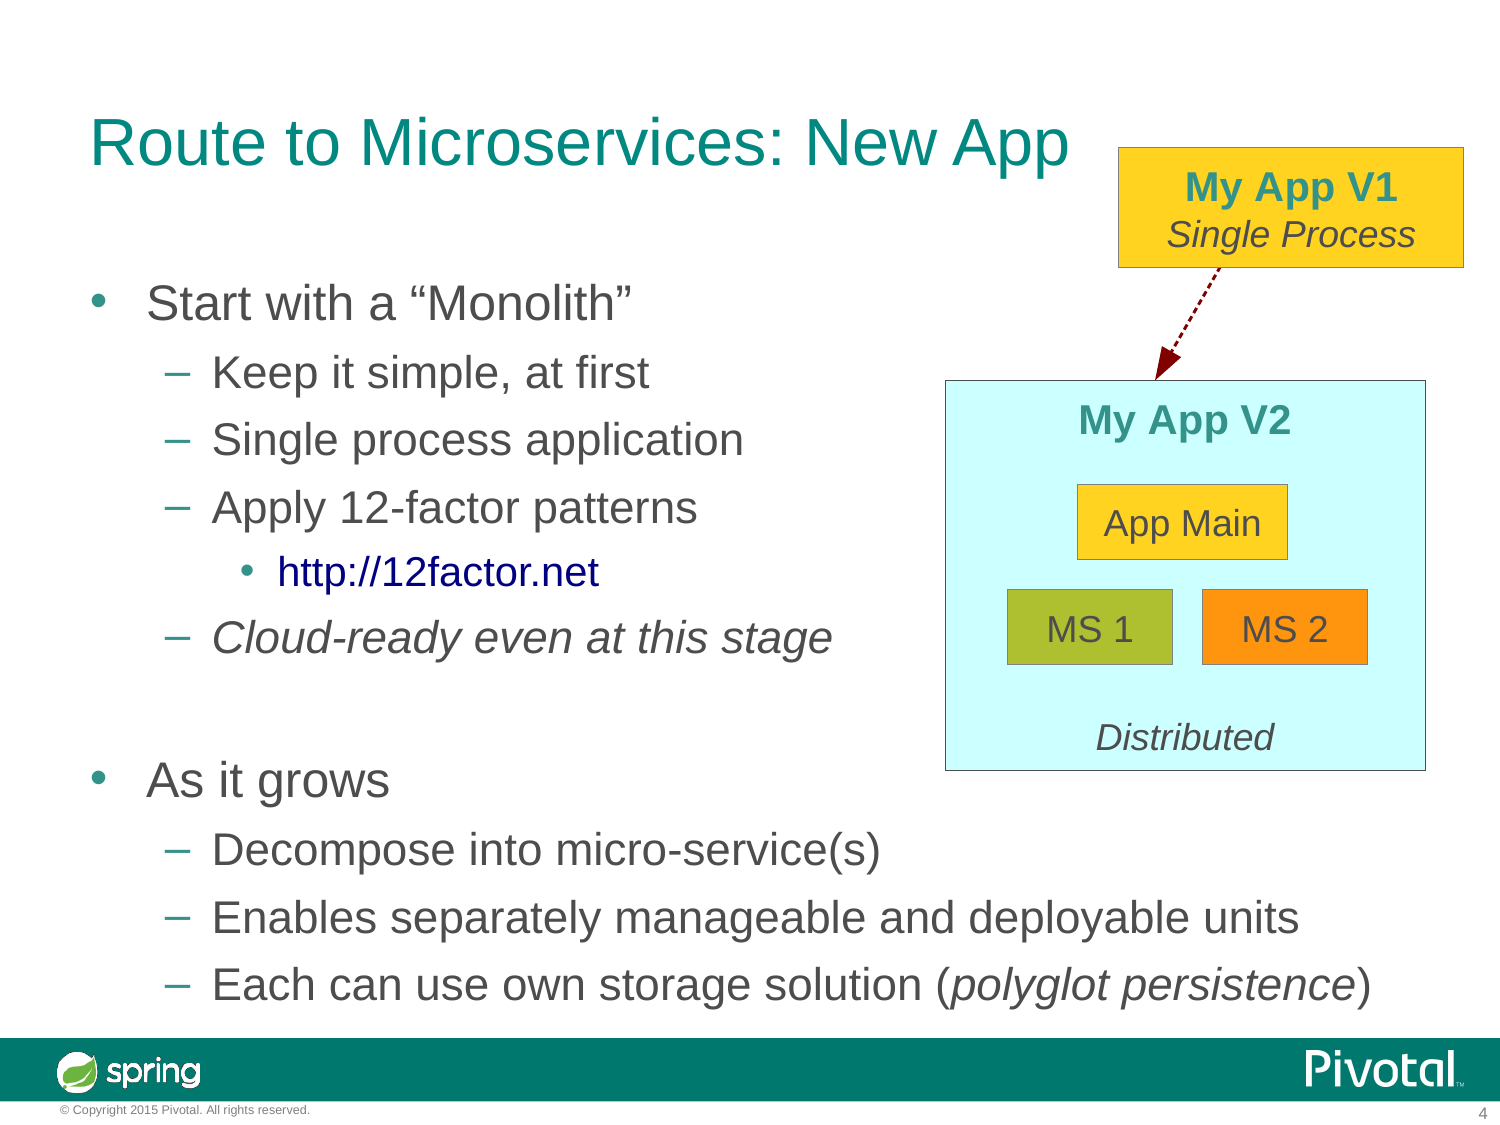

# Route to Microservices: New App
My App V1
Single Process
Start with a “Monolith”
Keep it simple, at first
Single process application
Apply 12-factor patterns
http://12factor.net
Cloud-ready even at this stage
As it grows
Decompose into micro-service(s)
Enables separately manageable and deployable units
Each can use own storage solution (polyglot persistence)
My App V2
Distributed
App Main
MS 1
MS 2